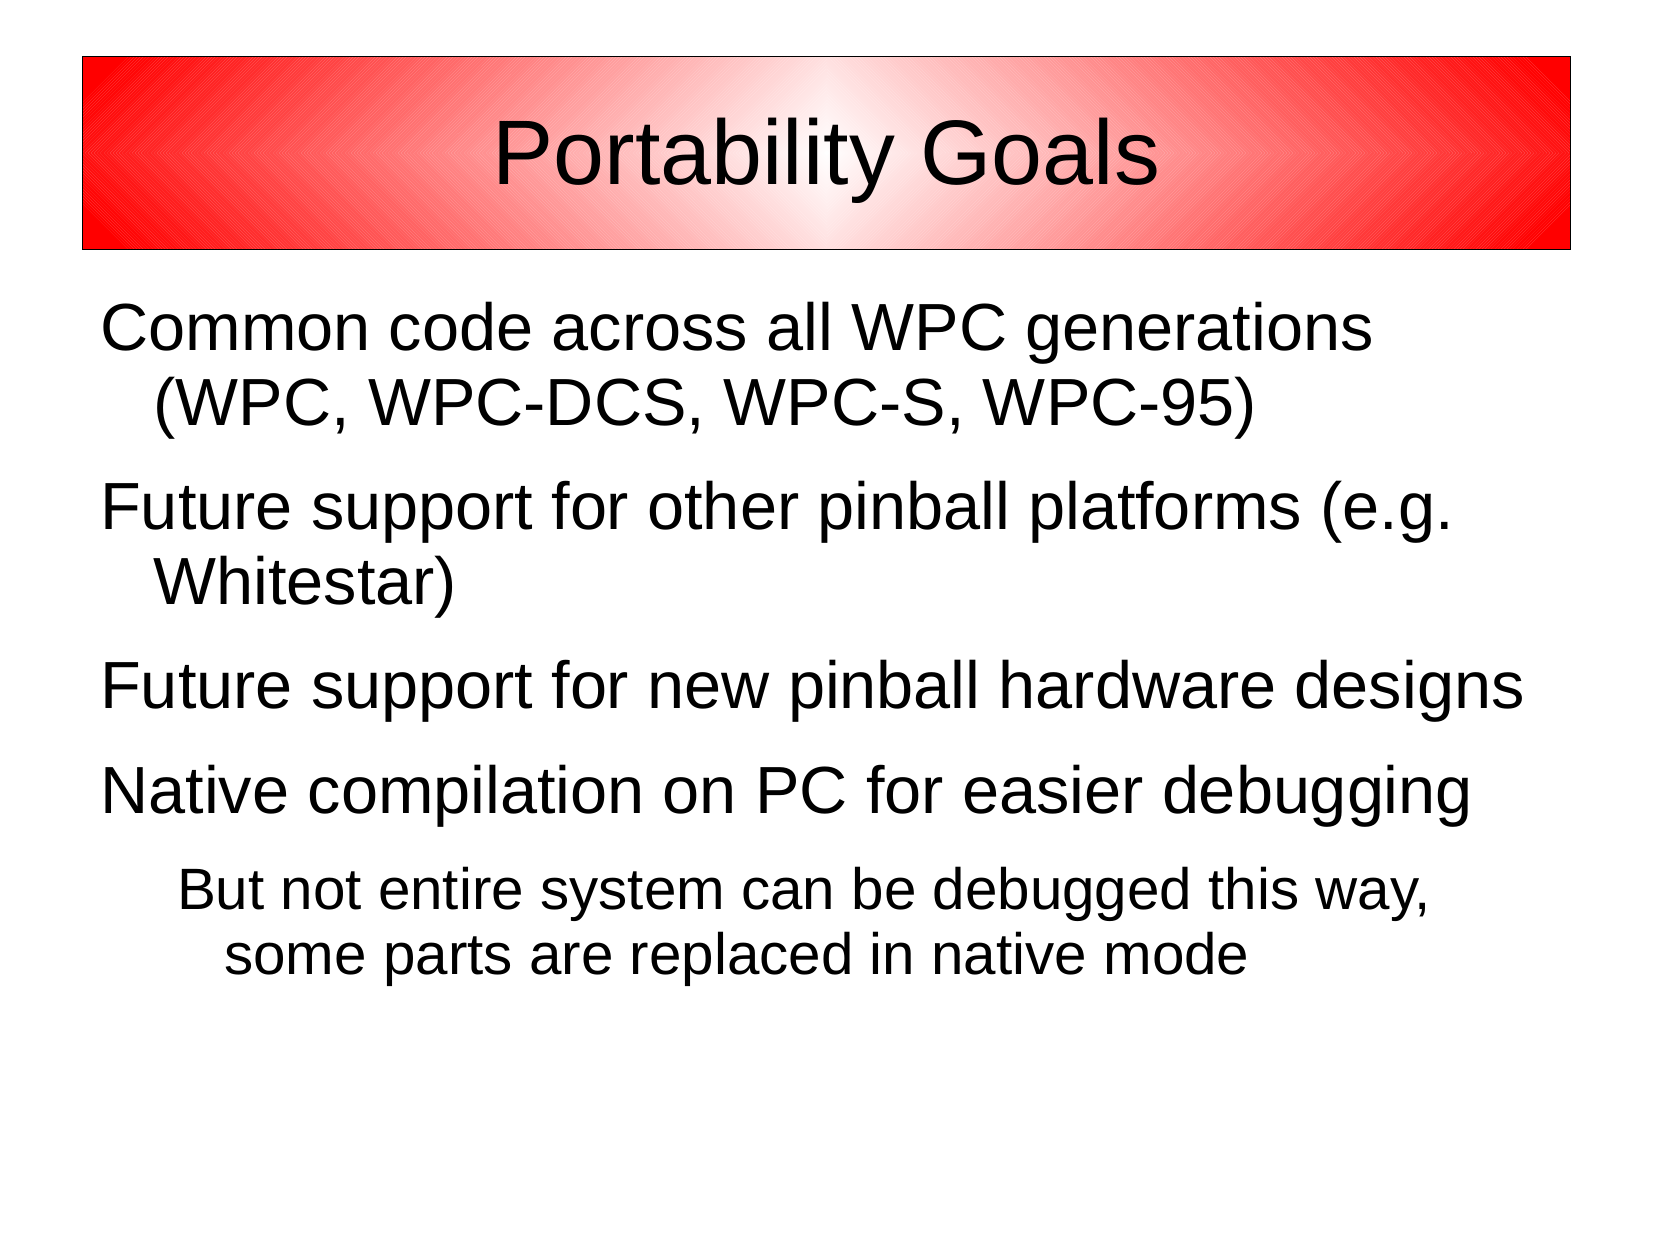

# Portability Goals
Common code across all WPC generations (WPC, WPC-DCS, WPC-S, WPC-95)
Future support for other pinball platforms (e.g. Whitestar)
Future support for new pinball hardware designs
Native compilation on PC for easier debugging
But not entire system can be debugged this way, some parts are replaced in native mode